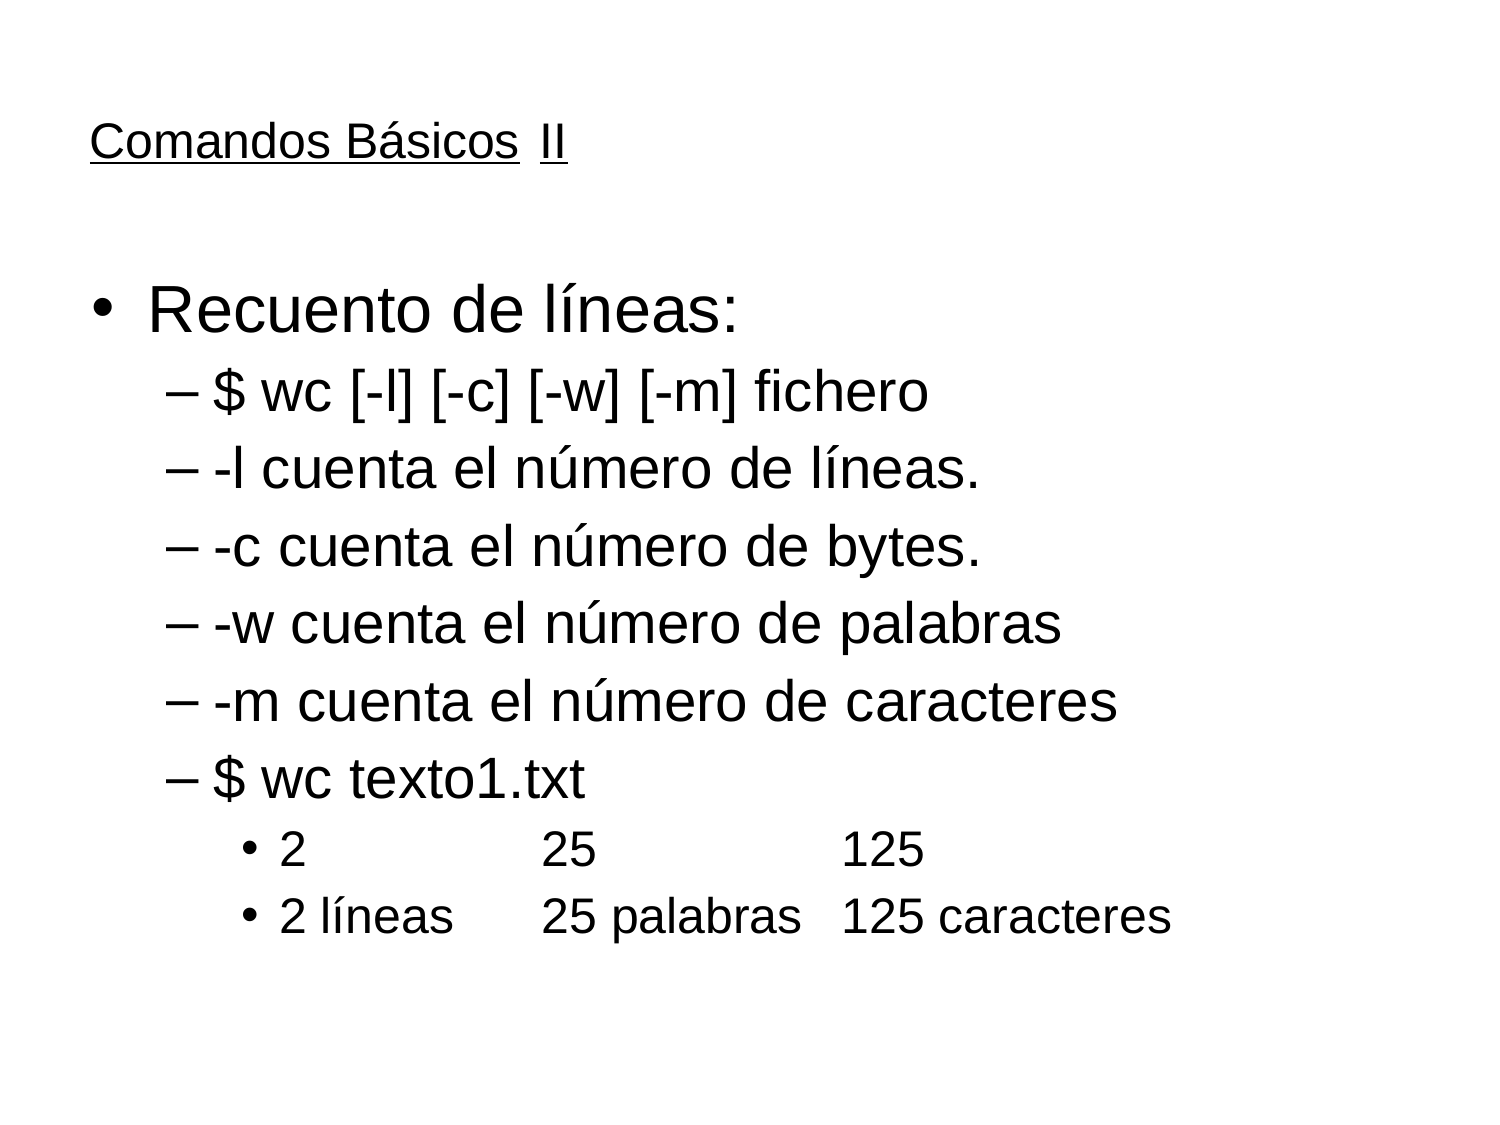

# Comandos Básicos	II
Recuento de líneas:
$ wc [-l] [-c] [-w] [-m] fichero
-l cuenta el número de líneas.
-c cuenta el número de bytes.
-w cuenta el número de palabras
-m cuenta el número de caracteres
$ wc texto1.txt
2		25		125
2 líneas	25 palabras	125 caracteres